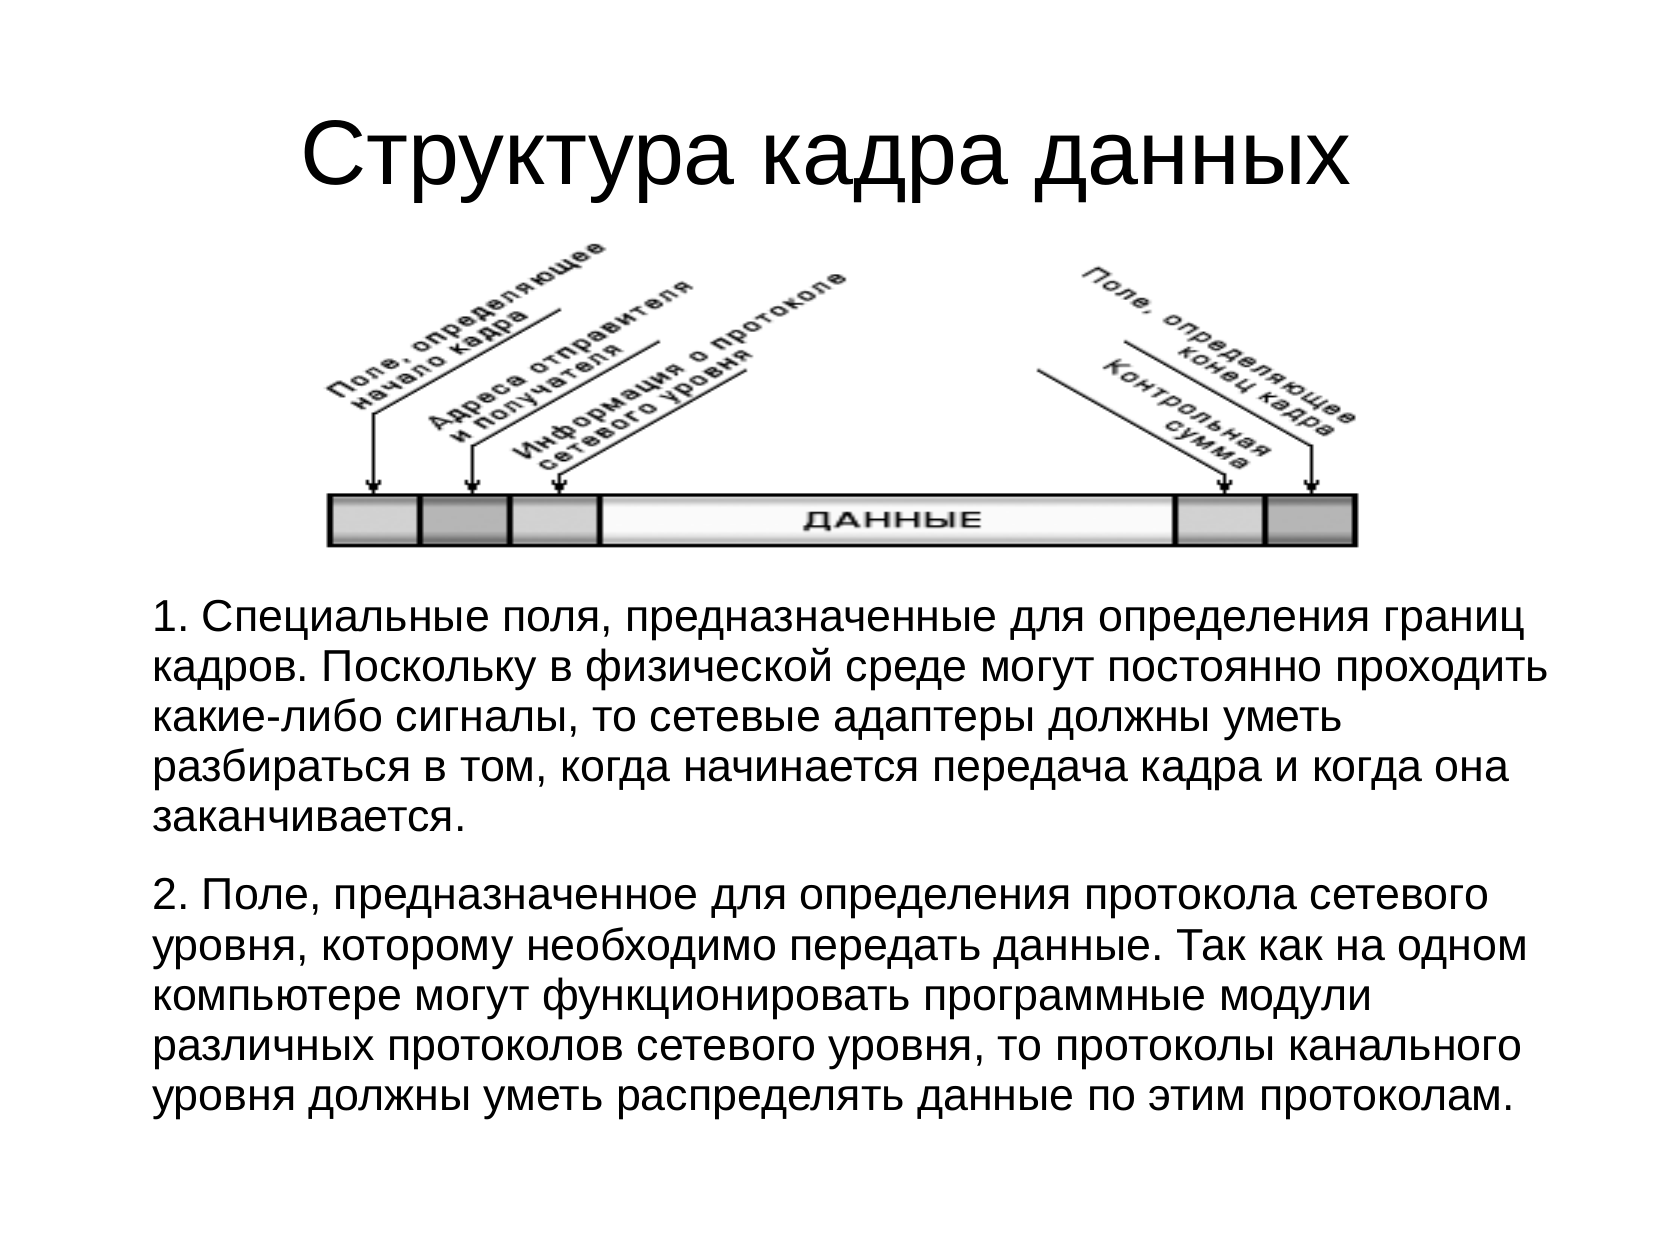

# Структура кадра данных
1. Специальные поля, предназначенные для определения границ кадров. Поскольку в физической среде могут постоянно проходить какие-либо сигналы, то сетевые адаптеры должны уметь разбираться в том, когда начинается передача кадра и когда она заканчивается.
2. Поле, предназначенное для определения протокола сетевого уровня, которому необходимо передать данные. Так как на одном компьютере могут функционировать программные модули различных протоколов сетевого уровня, то протоколы канального уровня должны уметь распределять данные по этим протоколам.